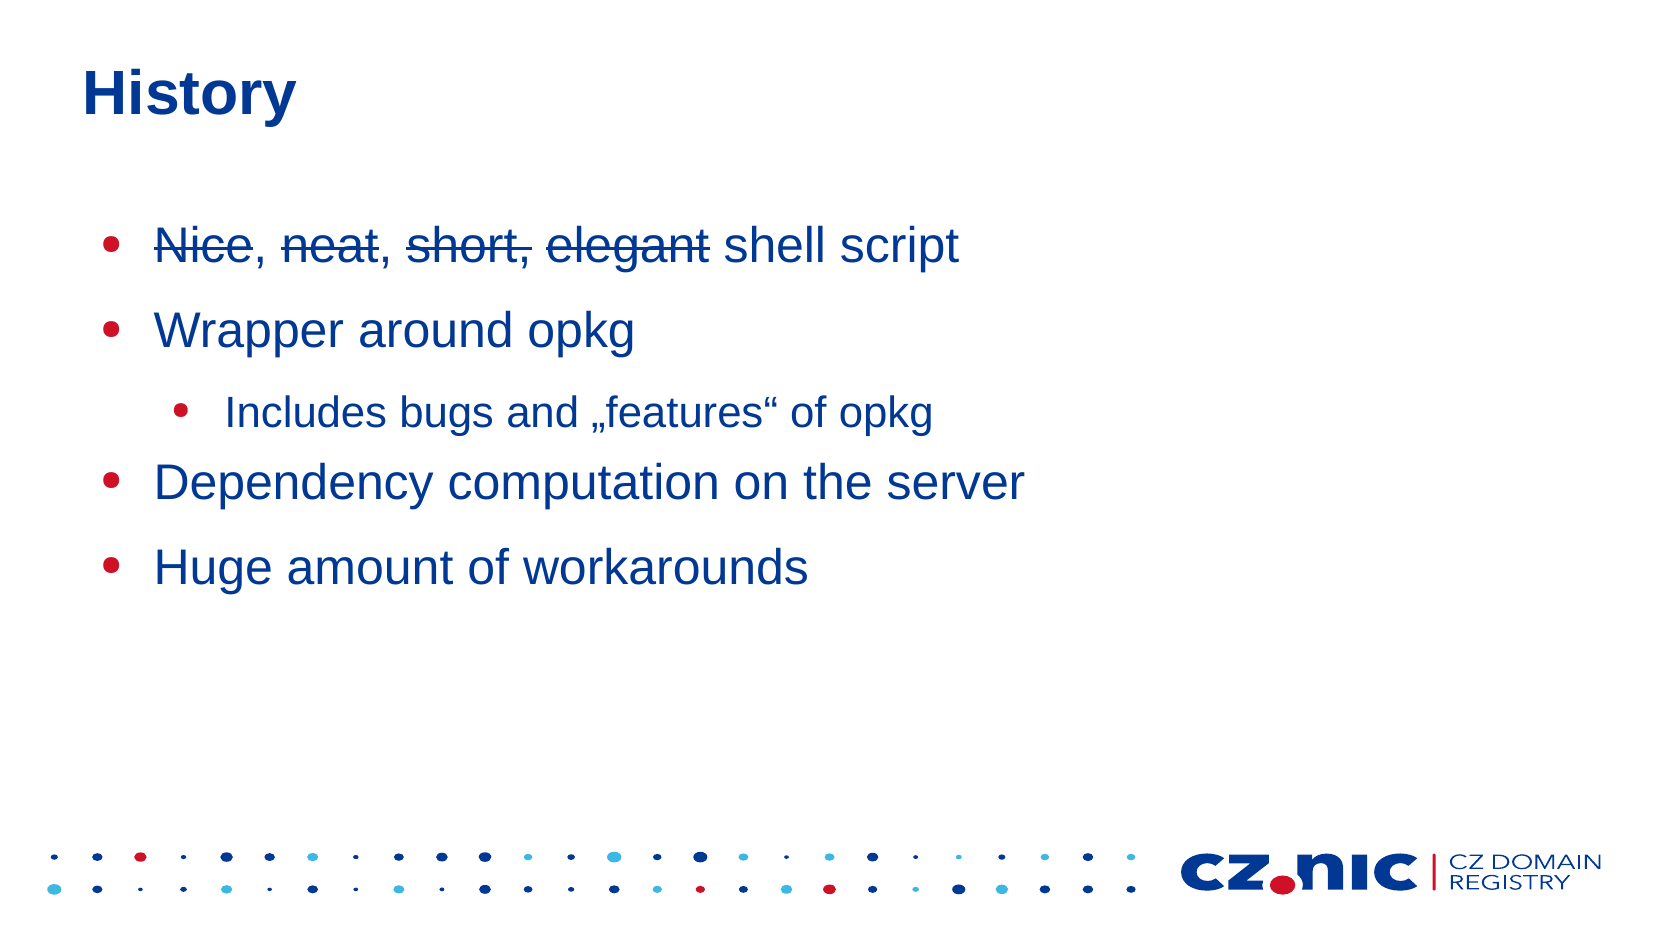

# History
Nice, neat, short, elegant shell script
Wrapper around opkg
Includes bugs and „features“ of opkg
Dependency computation on the server
Huge amount of workarounds